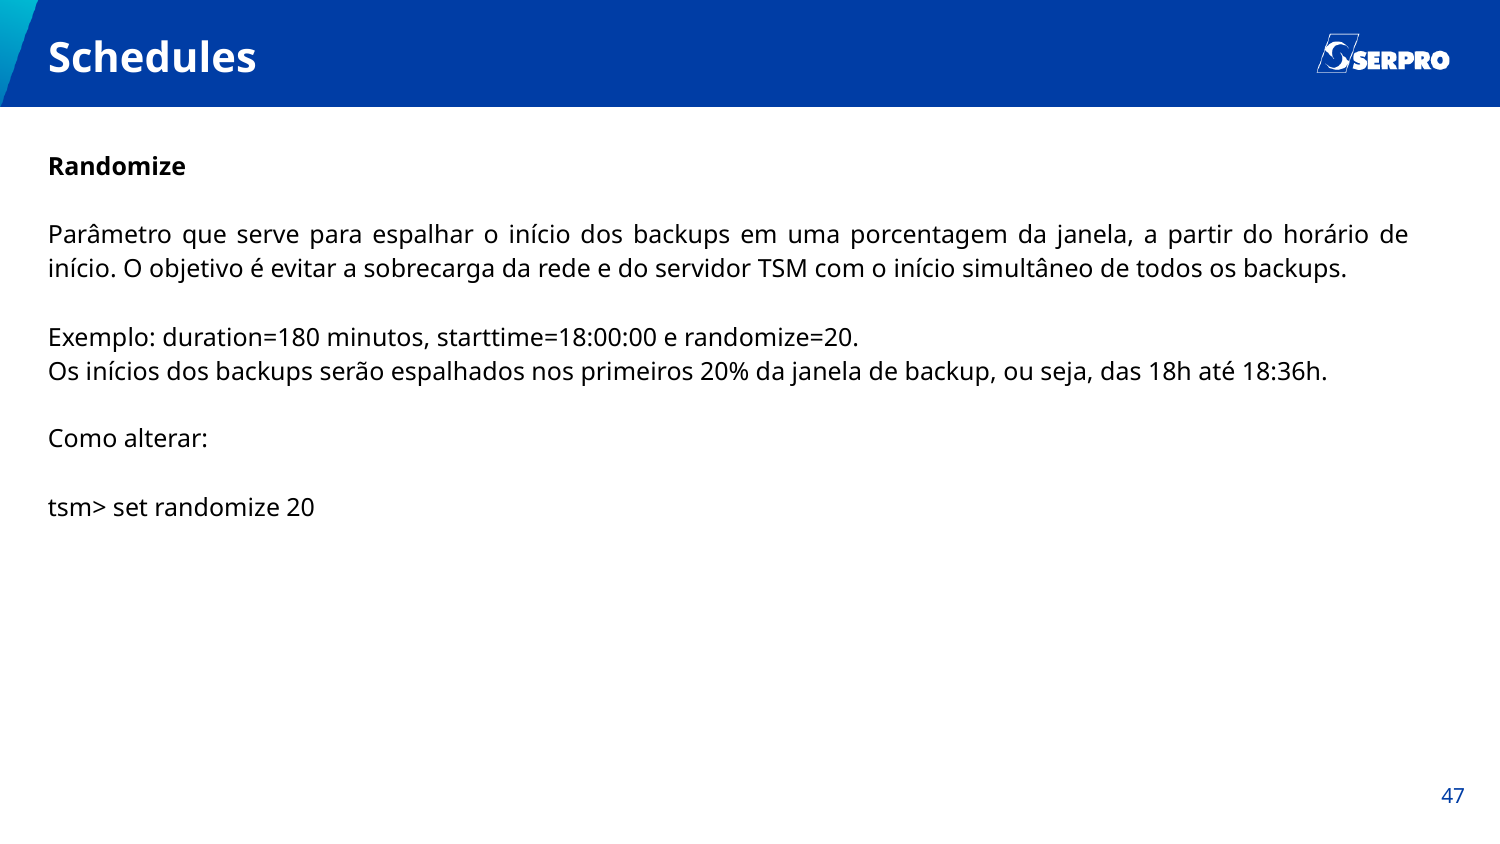

# Schedules
Randomize
Parâmetro que serve para espalhar o início dos backups em uma porcentagem da janela, a partir do horário de início. O objetivo é evitar a sobrecarga da rede e do servidor TSM com o início simultâneo de todos os backups.
Exemplo: duration=180 minutos, starttime=18:00:00 e randomize=20.
Os inícios dos backups serão espalhados nos primeiros 20% da janela de backup, ou seja, das 18h até 18:36h.
Como alterar:
tsm> set randomize 20